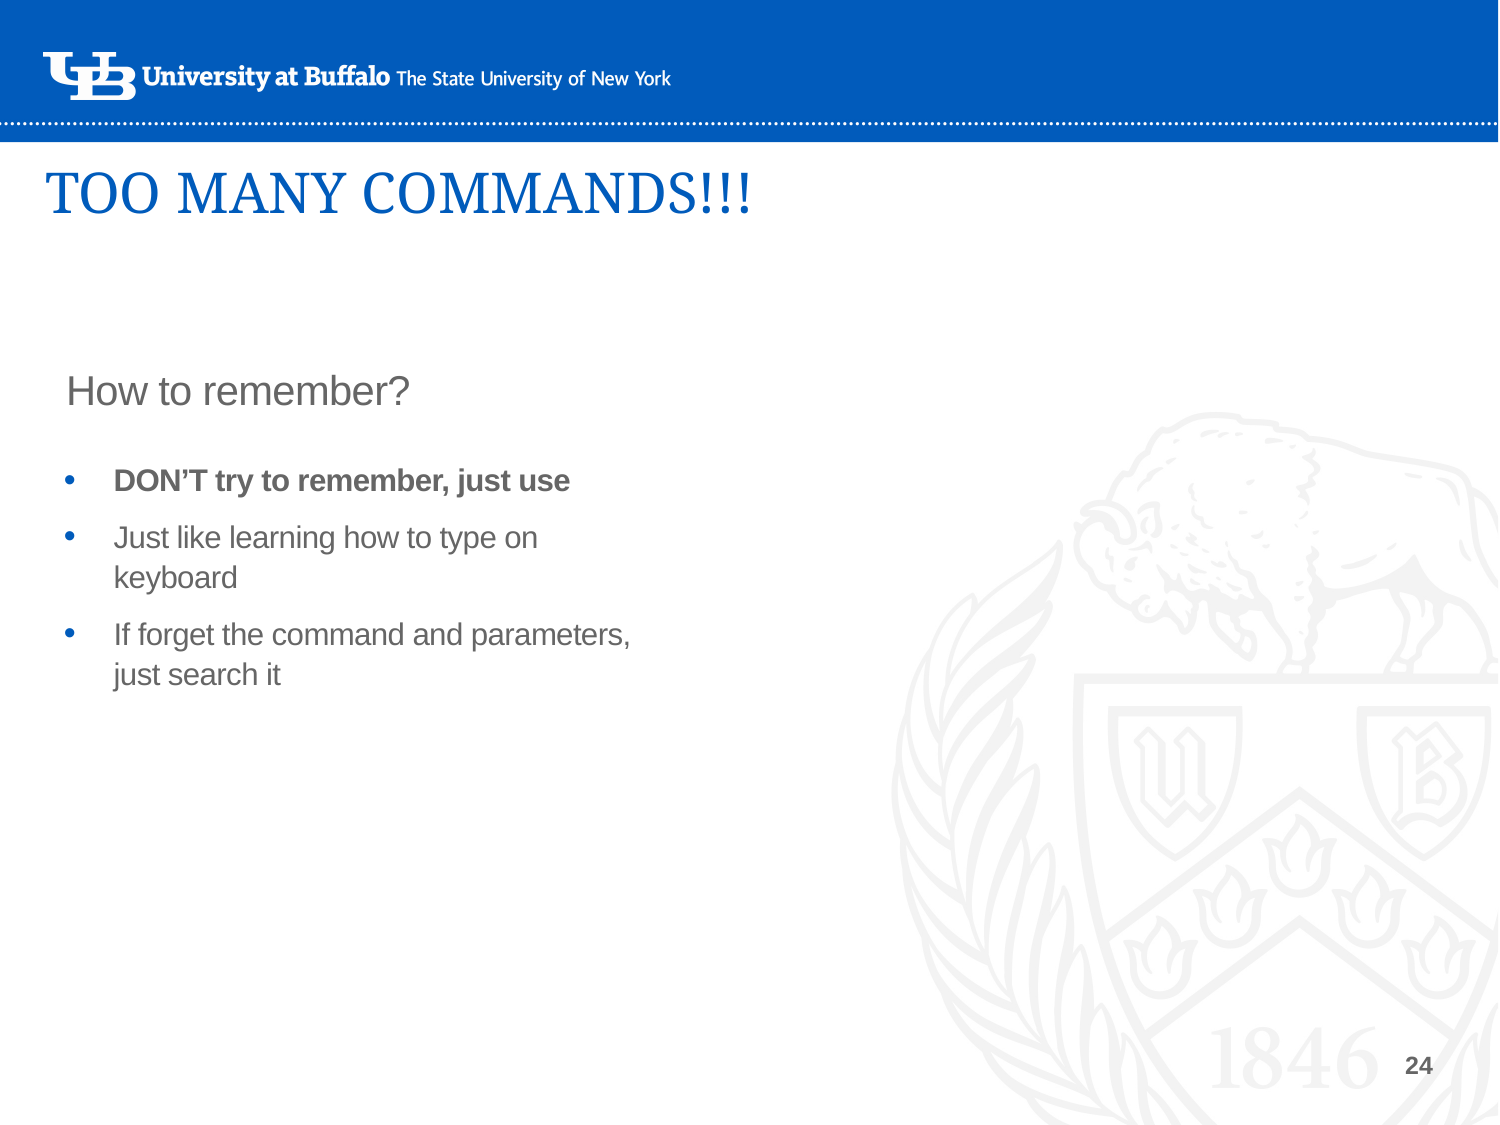

# TOO MANY COMMANDS!!!
How to remember?
DON’T try to remember, just use
Just like learning how to type on keyboard
If forget the command and parameters, just search it